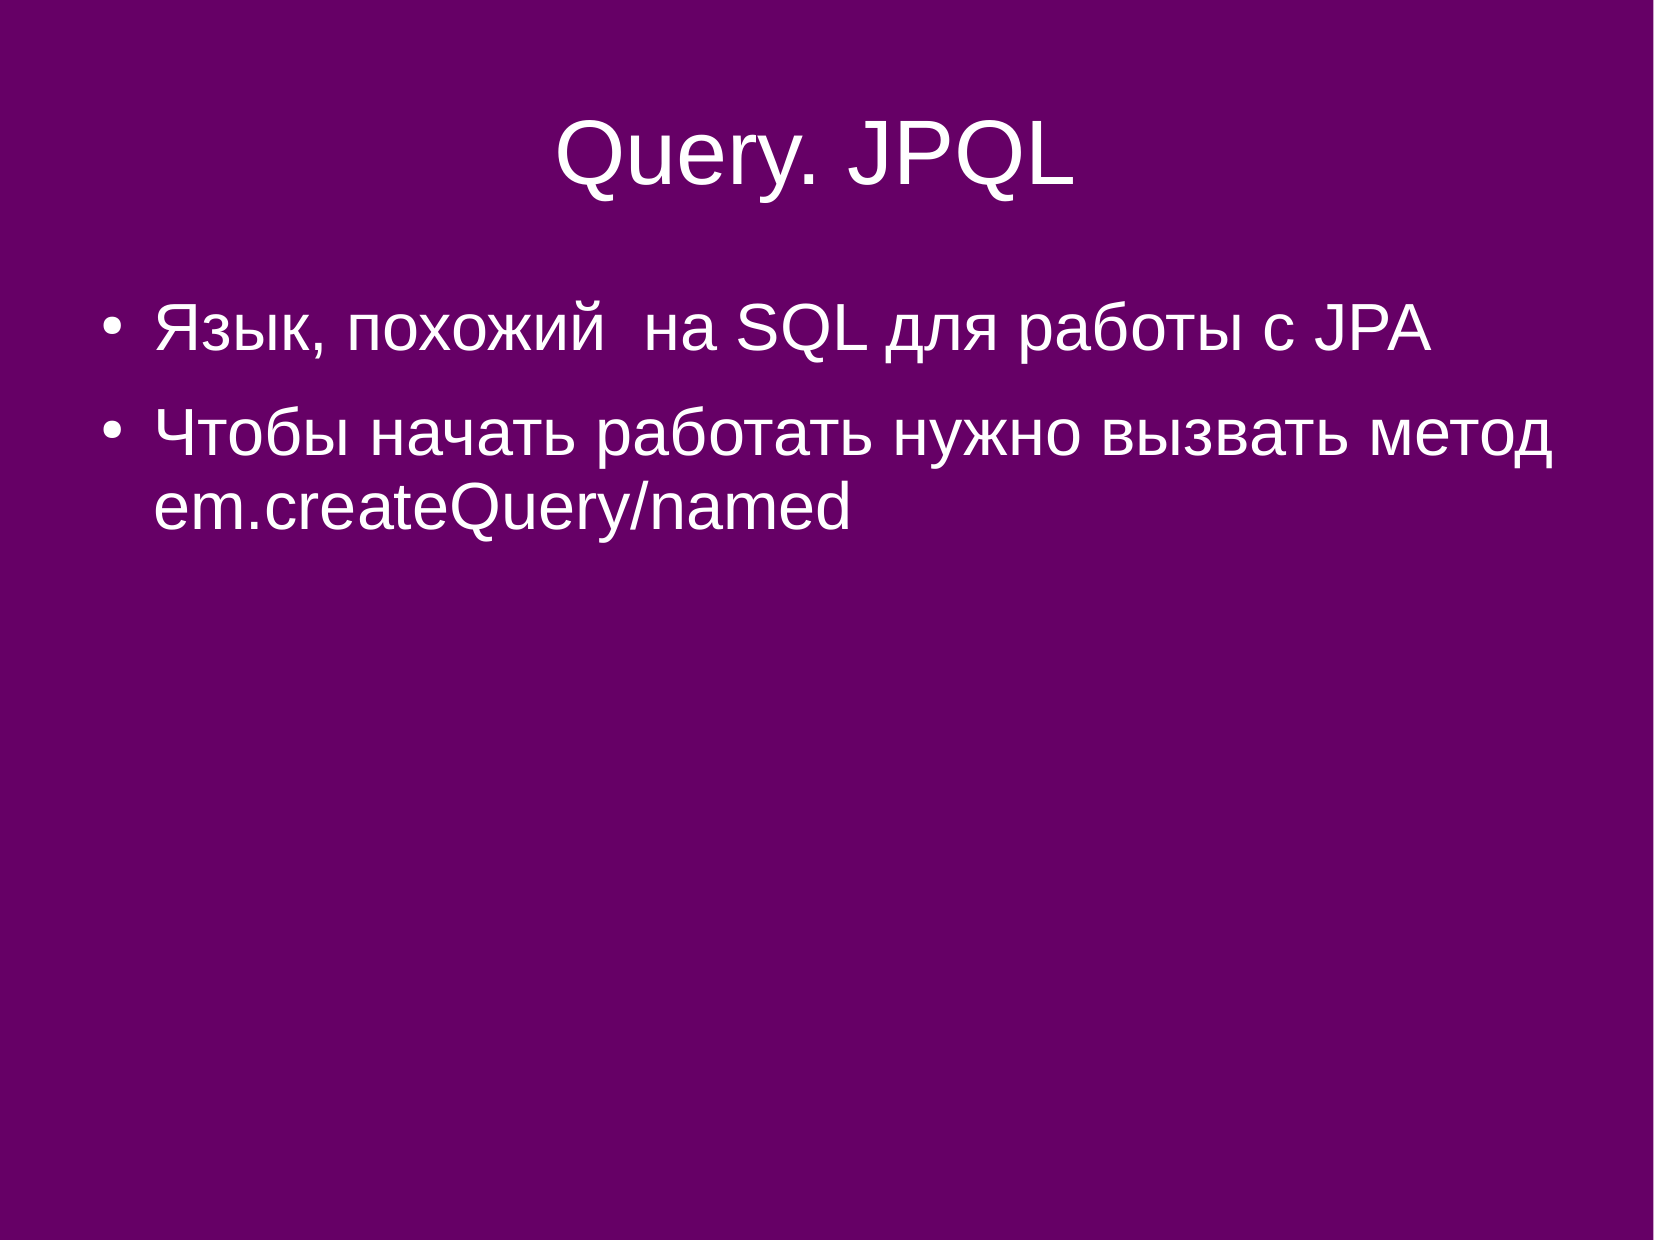

# Query. JPQL
Язык, похожий на SQL для работы с JPA
Чтобы начать работать нужно вызвать метод em.createQuery/named